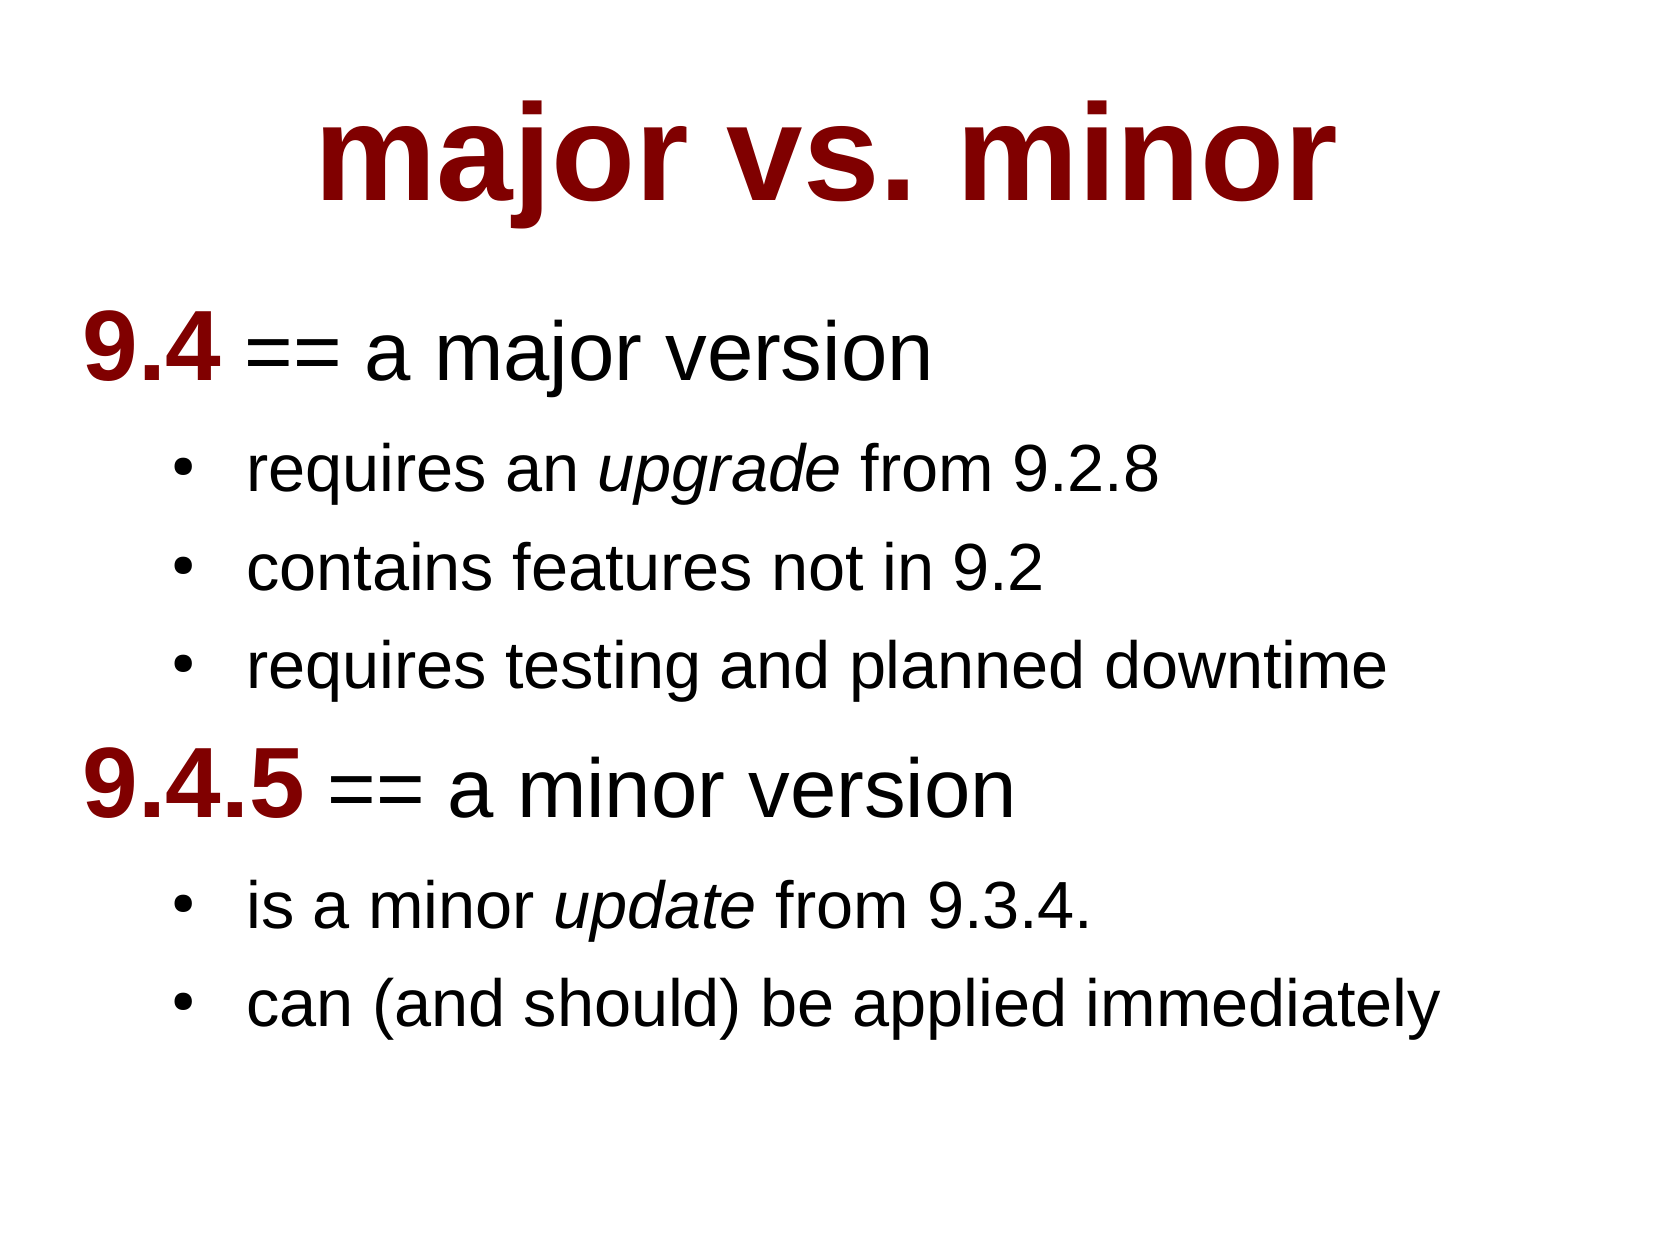

# major vs. minor
9.4 == a major version
requires an upgrade from 9.2.8
contains features not in 9.2
requires testing and planned downtime
9.4.5 == a minor version
is a minor update from 9.3.4.
can (and should) be applied immediately